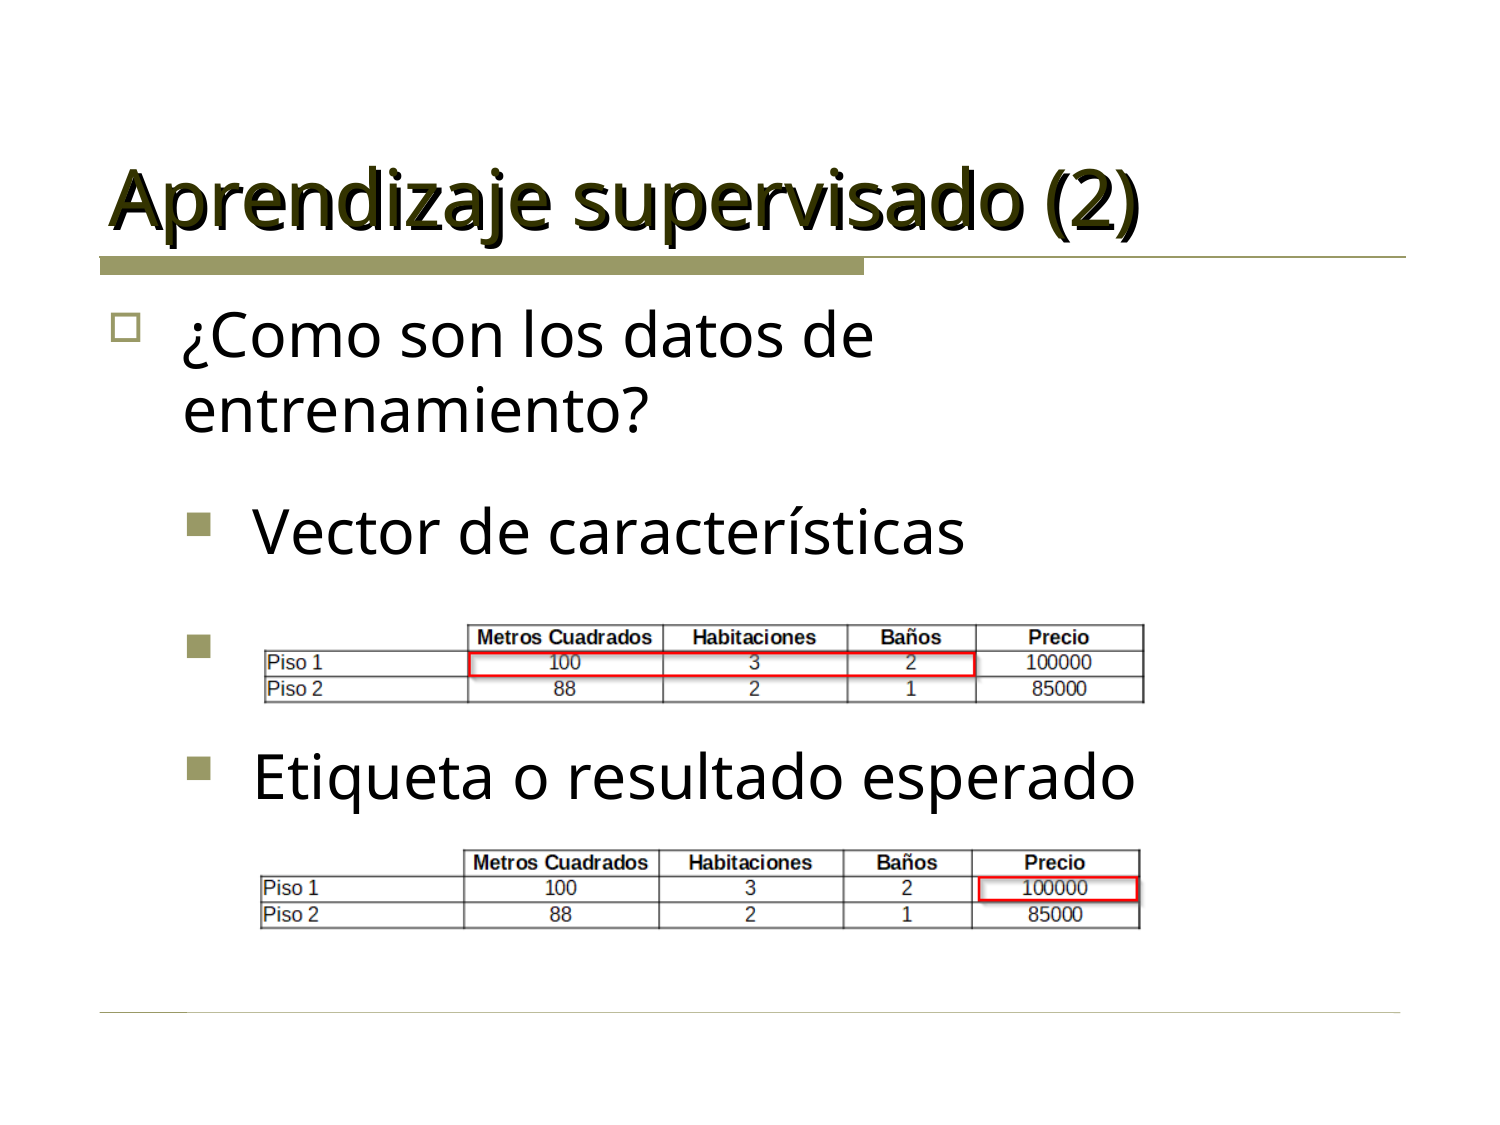

# Aprendizaje supervisado (2)
¿Como son los datos de entrenamiento?
Vector de características
Etiqueta o resultado esperado